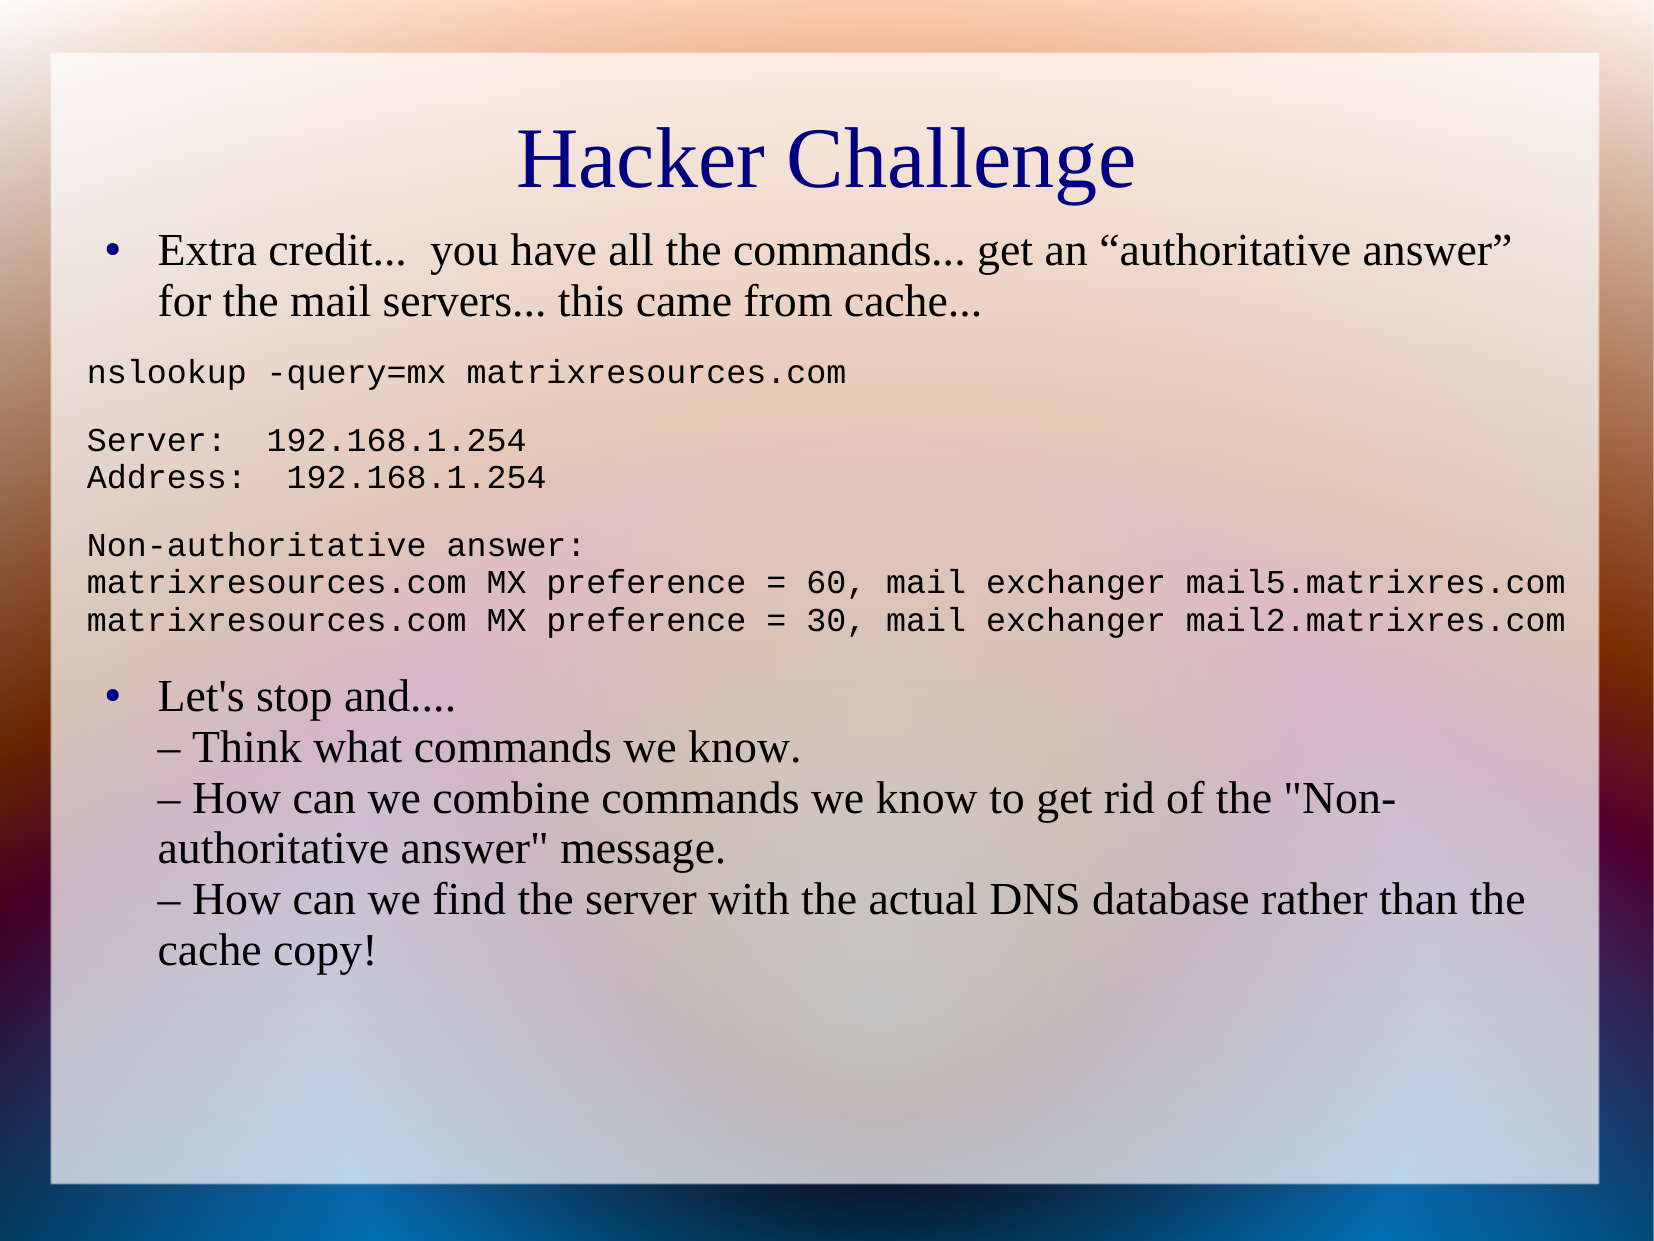

# Hacker Challenge
Extra credit... you have all the commands... get an “authoritative answer” for the mail servers... this came from cache...
nslookup -query=mx matrixresources.com
Server: 192.168.1.254
Address: 192.168.1.254
Non-authoritative answer:
matrixresources.com MX preference = 60, mail exchanger mail5.matrixres.com
matrixresources.com MX preference = 30, mail exchanger mail2.matrixres.com
Let's stop and....
– Think what commands we know.
– How can we combine commands we know to get rid of the "Non-authoritative answer" message.
– How can we find the server with the actual DNS database rather than the cache copy!